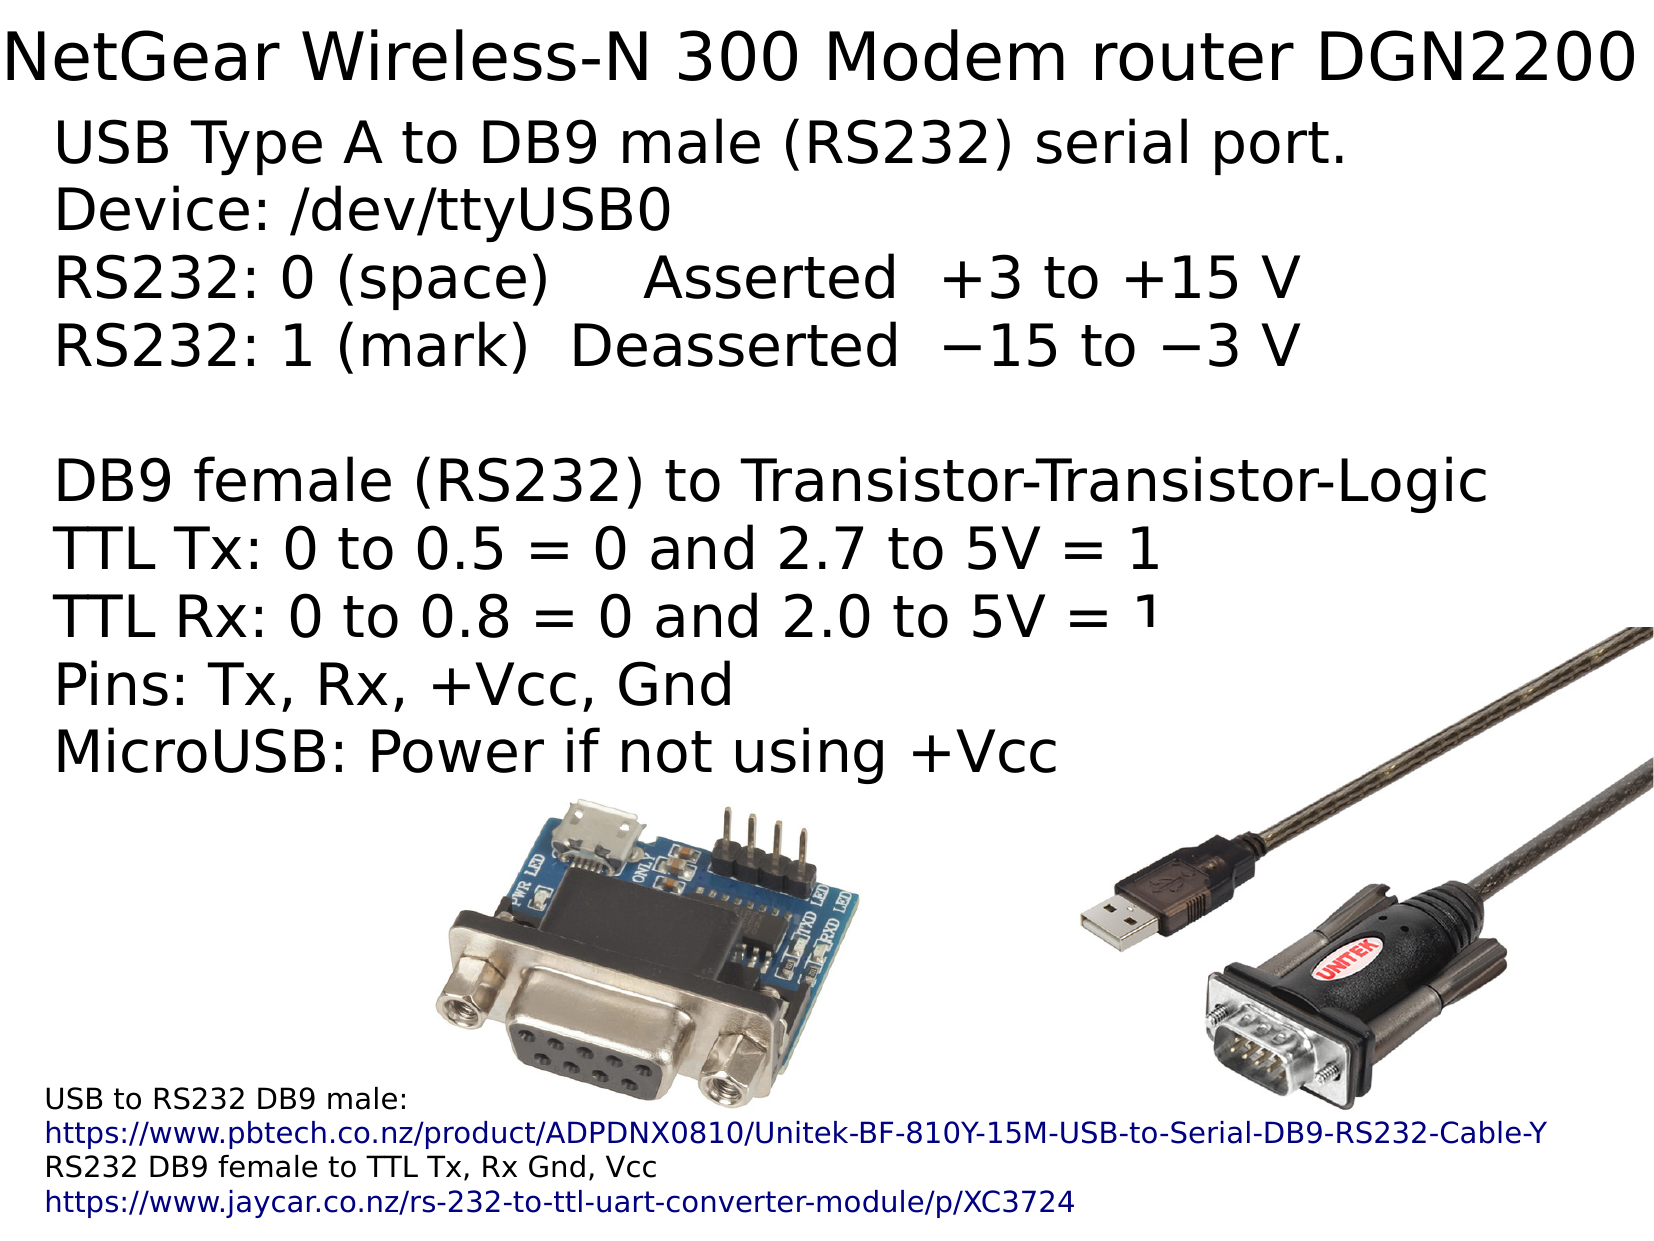

# NetGear Wireless-N 300 Modem router DGN2200
USB Type A to DB9 male (RS232) serial port. Device: /dev/ttyUSB0
RS232: 0 (space) 	Asserted 	+3 to +15 V
RS232: 1 (mark) 	Deasserted 	−15 to −3 V
DB9 female (RS232) to Transistor-Transistor-Logic TTL Tx: 0 to 0.5 = 0 and 2.7 to 5V = 1
TTL Rx: 0 to 0.8 = 0 and 2.0 to 5V = 1
Pins: Tx, Rx, +Vcc, Gnd
MicroUSB: Power if not using +Vcc
USB to RS232 DB9 male: https://www.pbtech.co.nz/product/ADPDNX0810/Unitek-BF-810Y-15M-USB-to-Serial-DB9-RS232-Cable-Y
RS232 DB9 female to TTL Tx, Rx Gnd, Vcc
https://www.jaycar.co.nz/rs-232-to-ttl-uart-converter-module/p/XC3724